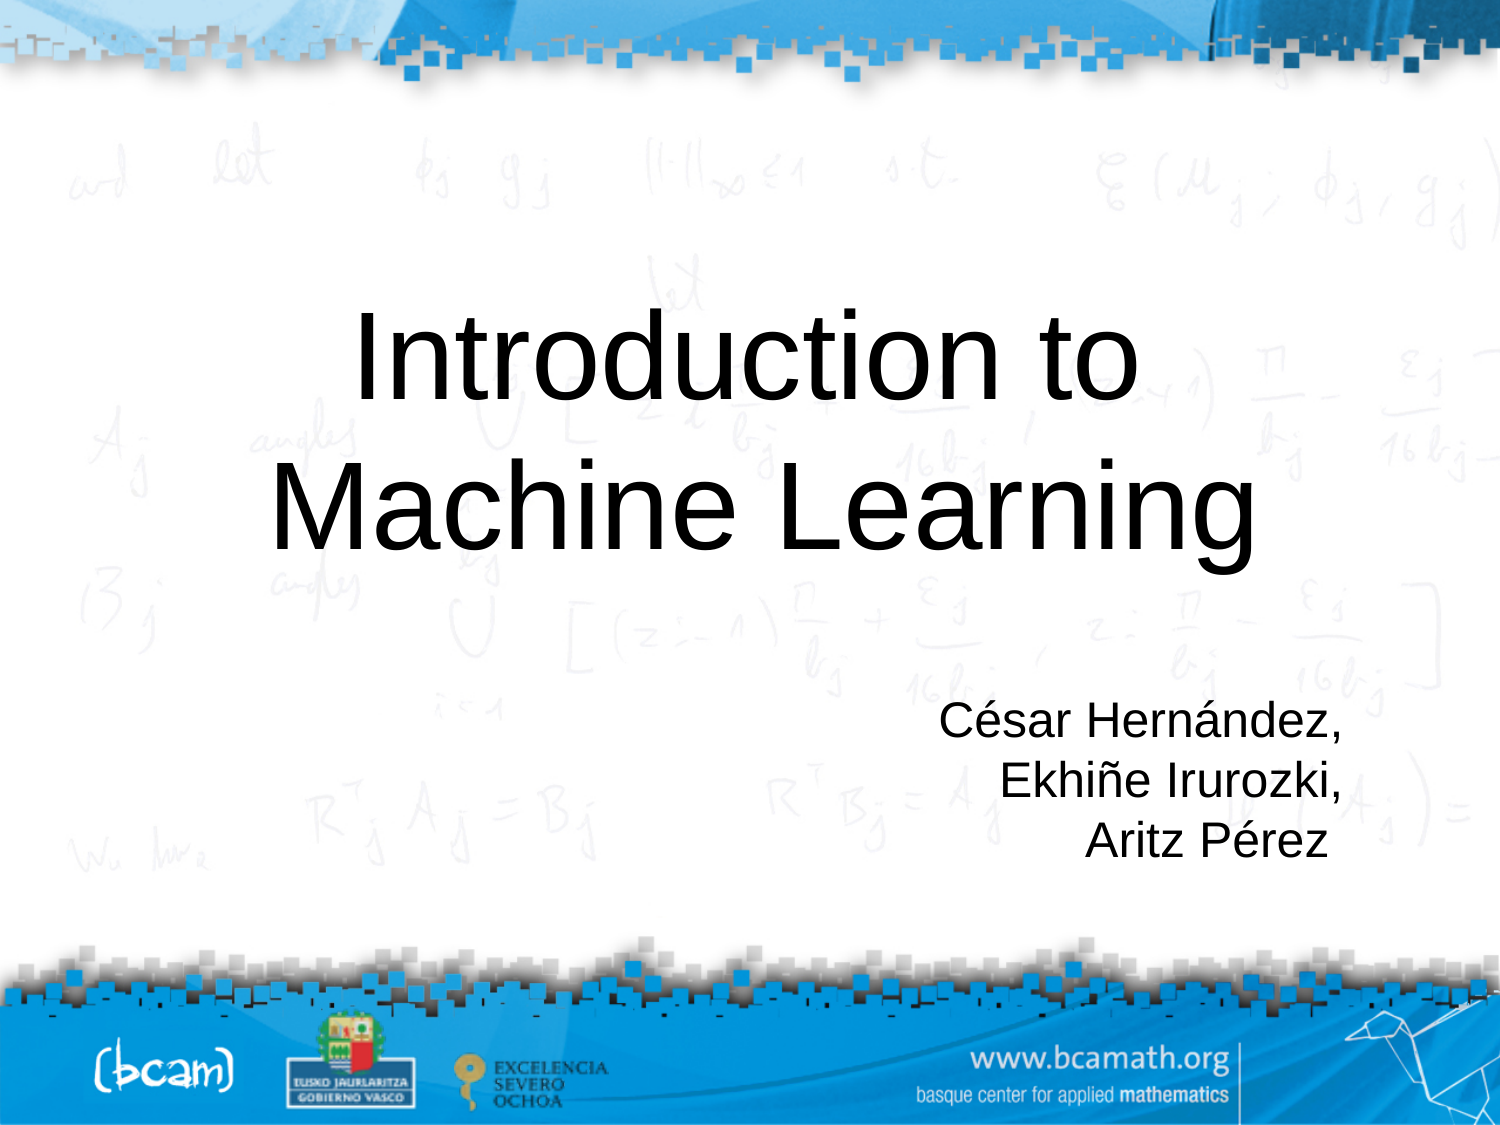

Introduction to
 Machine Learning
César Hernández,
Ekhiñe Irurozki,
Aritz Pérez